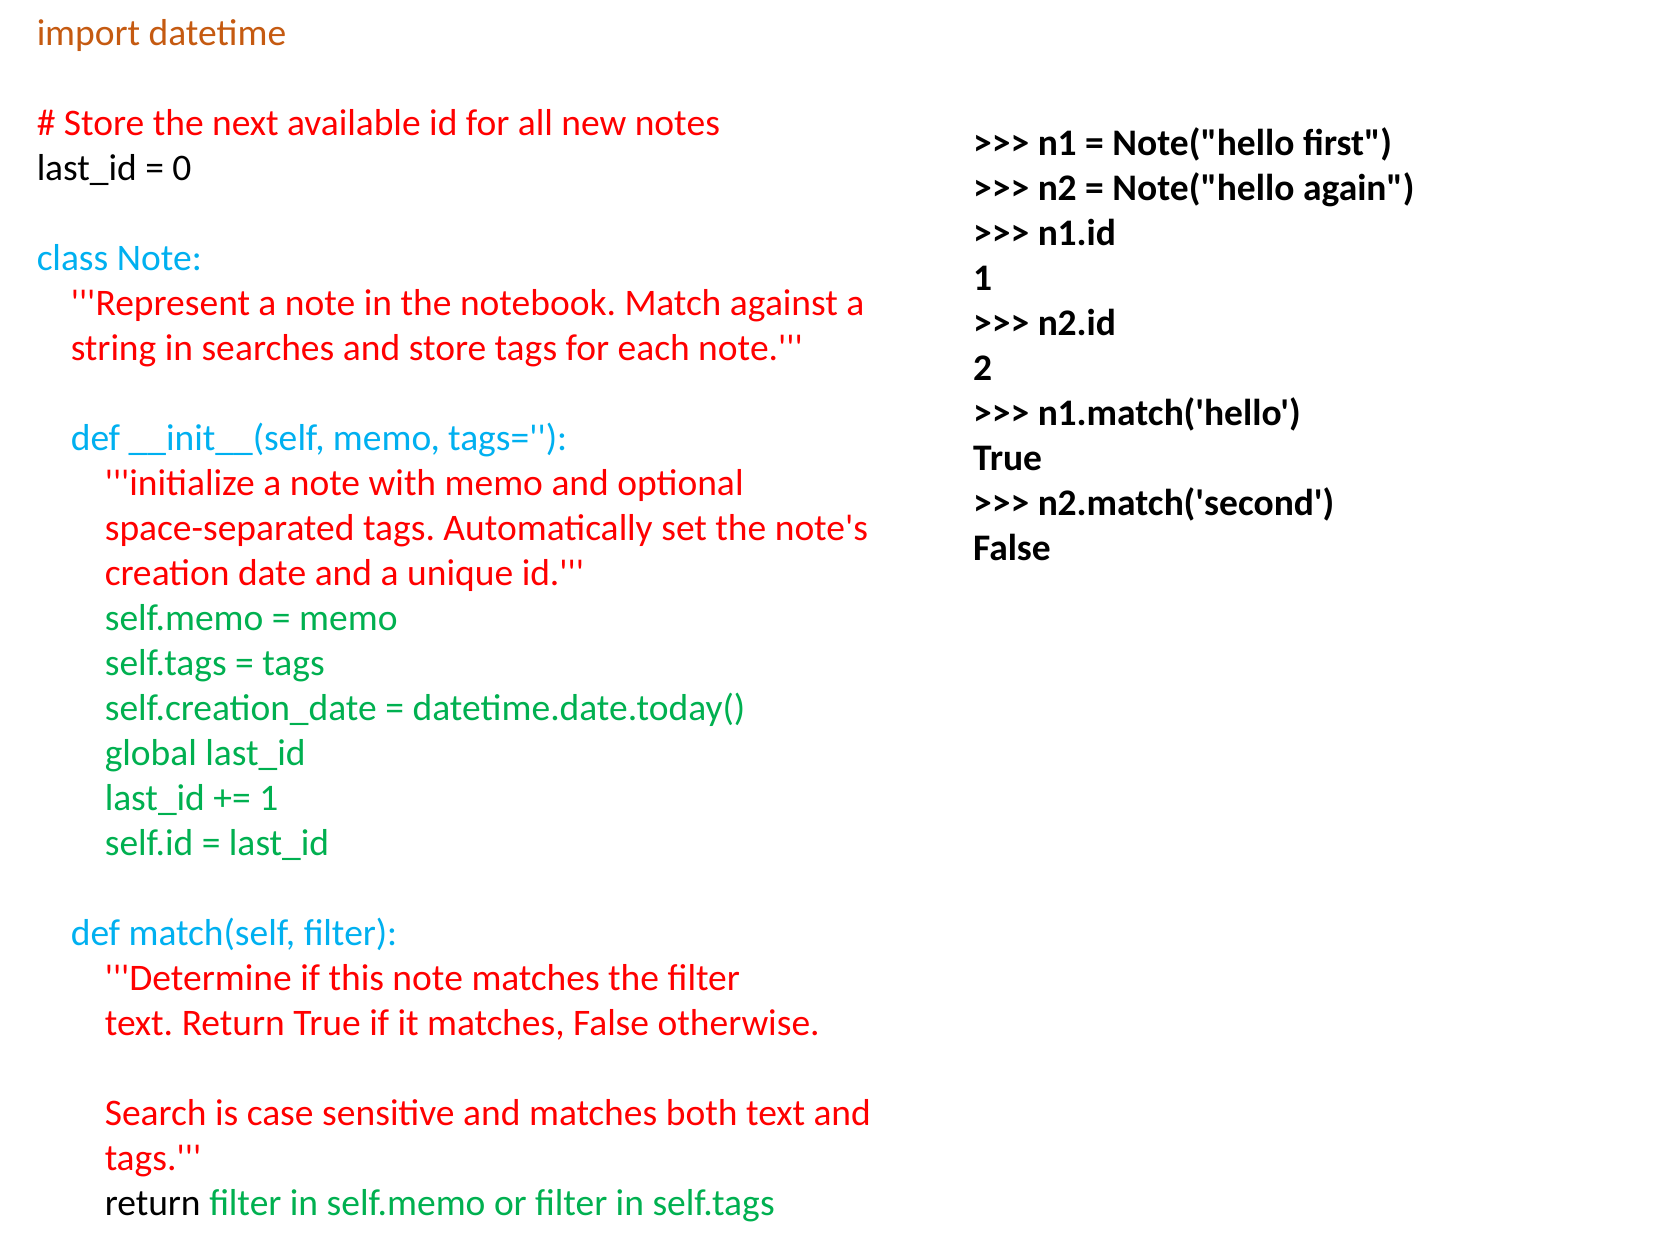

import datetime
# Store the next available id for all new notes
last_id = 0
class Note:
 '''Represent a note in the notebook. Match against a
 string in searches and store tags for each note.'''
 def __init__(self, memo, tags=''):
 '''initialize a note with memo and optional
 space-separated tags. Automatically set the note's
 creation date and a unique id.'''
 self.memo = memo
 self.tags = tags
 self.creation_date = datetime.date.today()
 global last_id
 last_id += 1
 self.id = last_id
 def match(self, filter):
 '''Determine if this note matches the filter
 text. Return True if it matches, False otherwise.
 Search is case sensitive and matches both text and
 tags.'''
 return filter in self.memo or filter in self.tags
>>> n1 = Note("hello first")
>>> n2 = Note("hello again")
>>> n1.id
1
>>> n2.id
2
>>> n1.match('hello')
True
>>> n2.match('second')
False